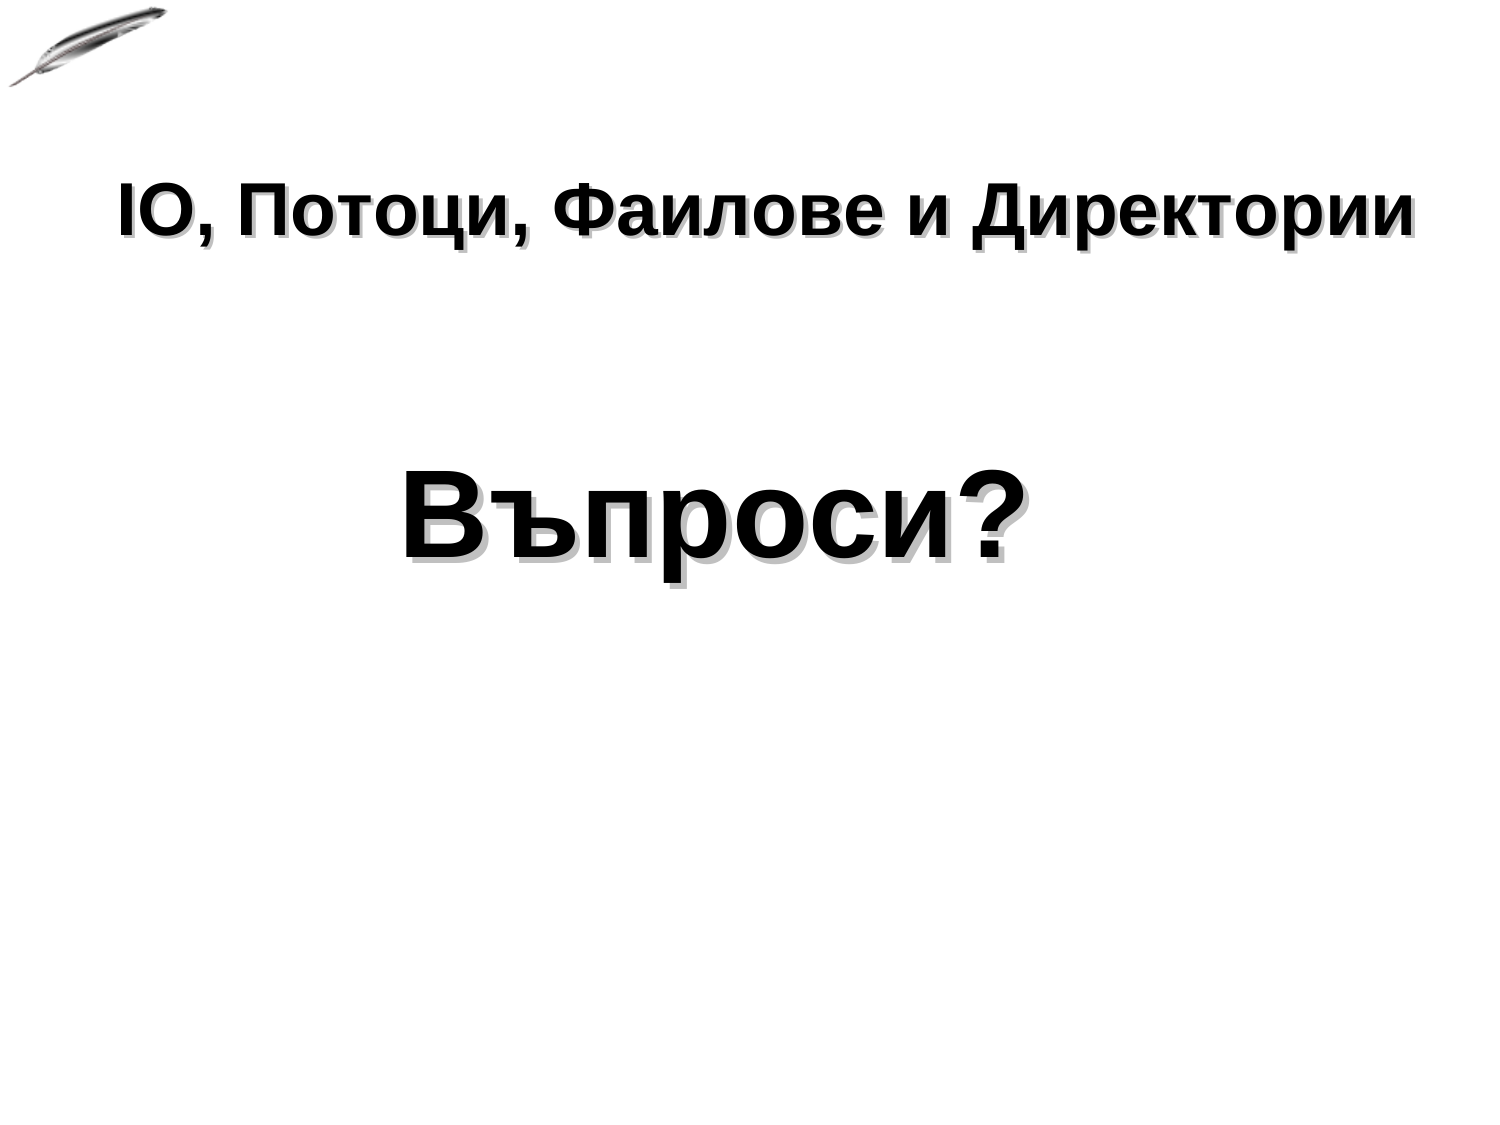

# IO, Потоци, Фаилове и Директории
Въпроси?